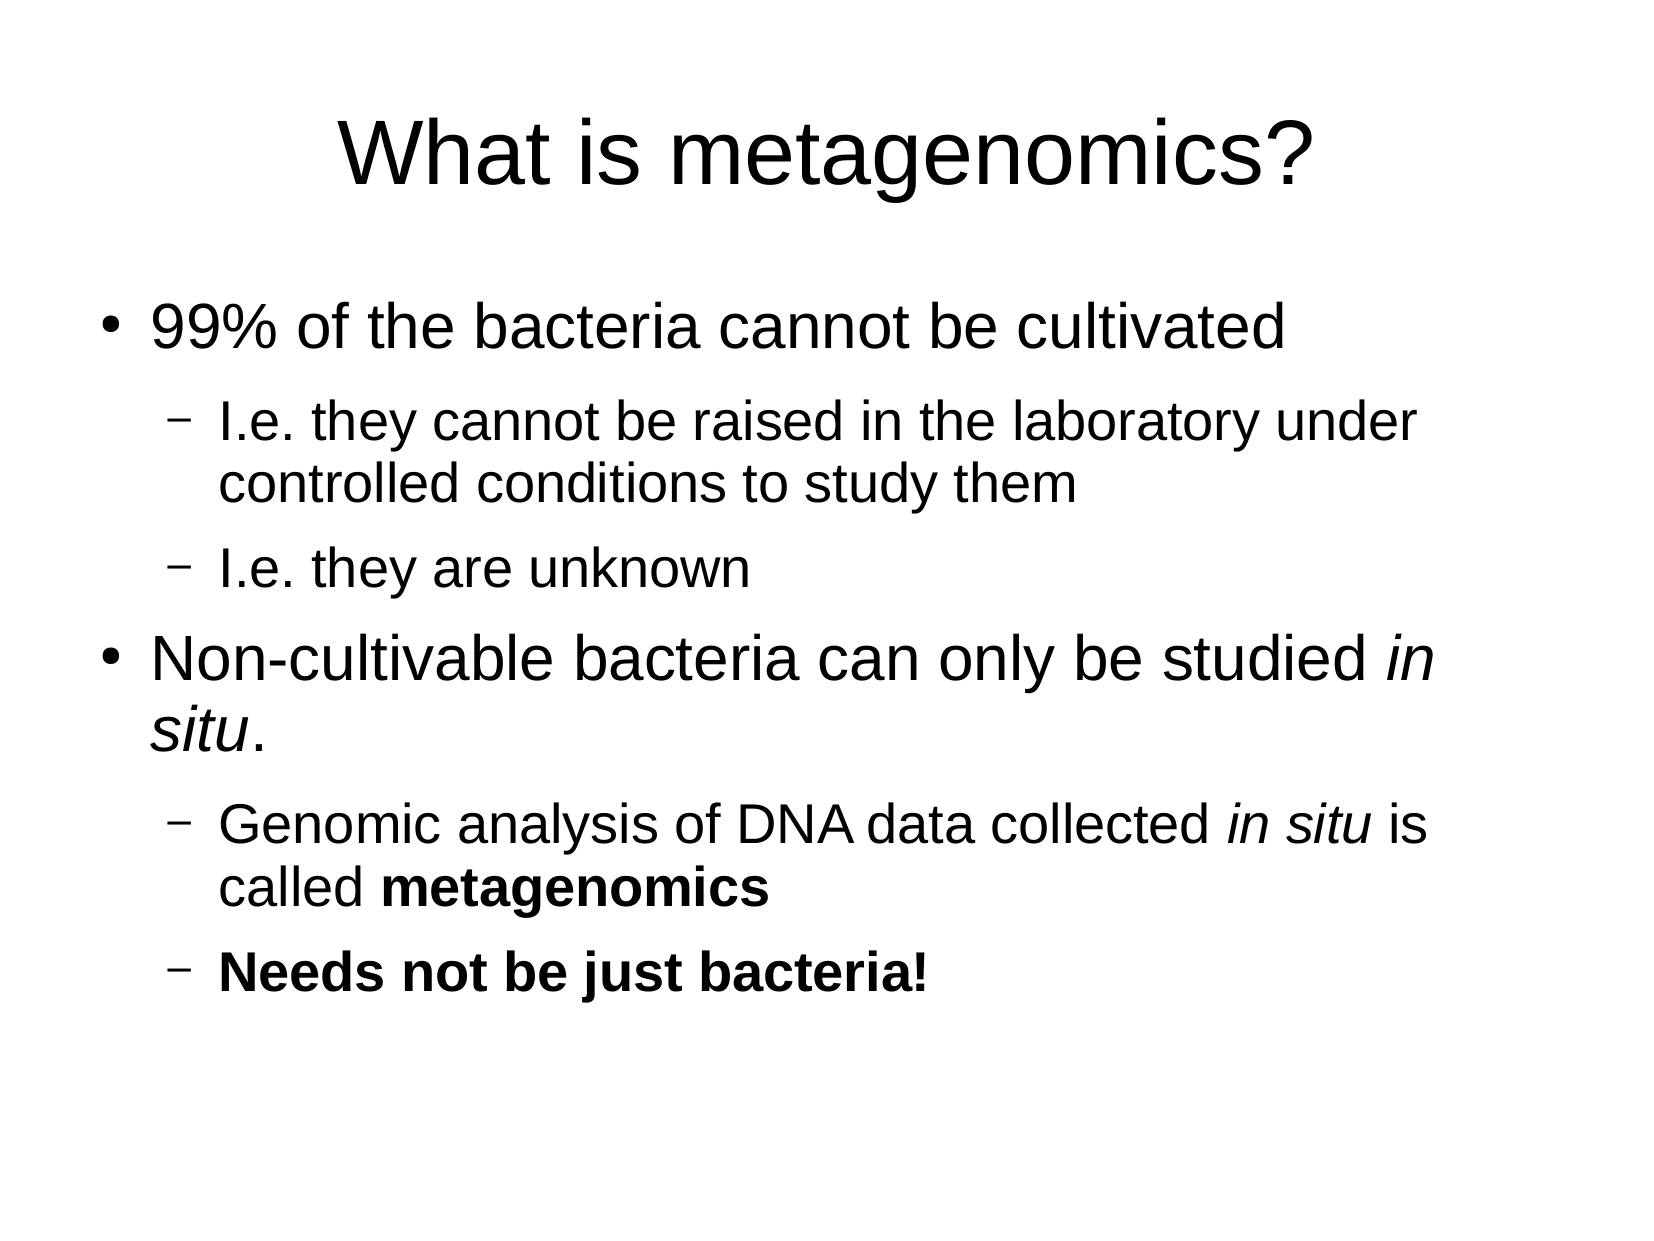

# What is metagenomics?
99% of the bacteria cannot be cultivated
I.e. they cannot be raised in the laboratory under controlled conditions to study them
I.e. they are unknown
Non-cultivable bacteria can only be studied in situ.
Genomic analysis of DNA data collected in situ is called metagenomics
Needs not be just bacteria!